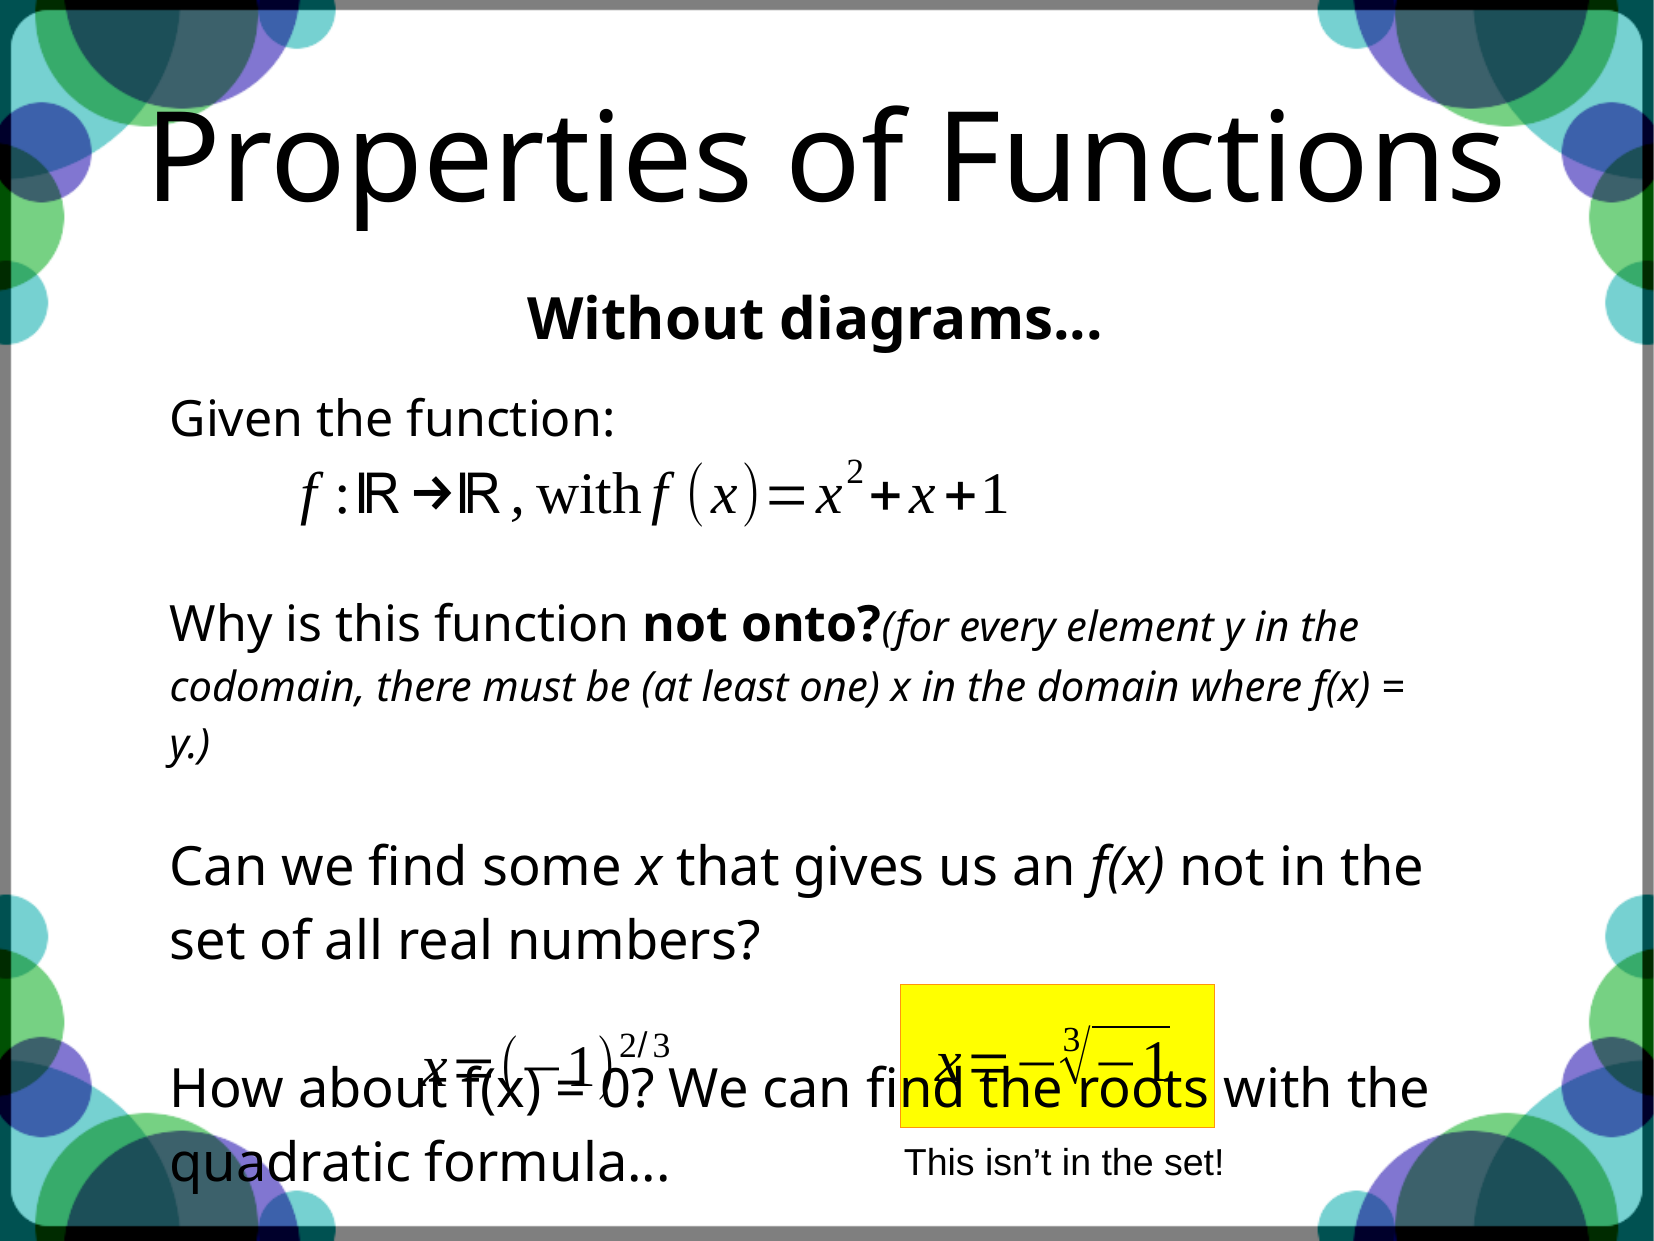

# Properties of Functions
Without diagrams...
Given the function:
Why is this function not onto?(for every element y in the codomain, there must be (at least one) x in the domain where f(x) = y.)
Can we find some x that gives us an f(x) not in the set of all real numbers?
How about f(x) = 0? We can find the roots with the quadratic formula...
This isn’t in the set!